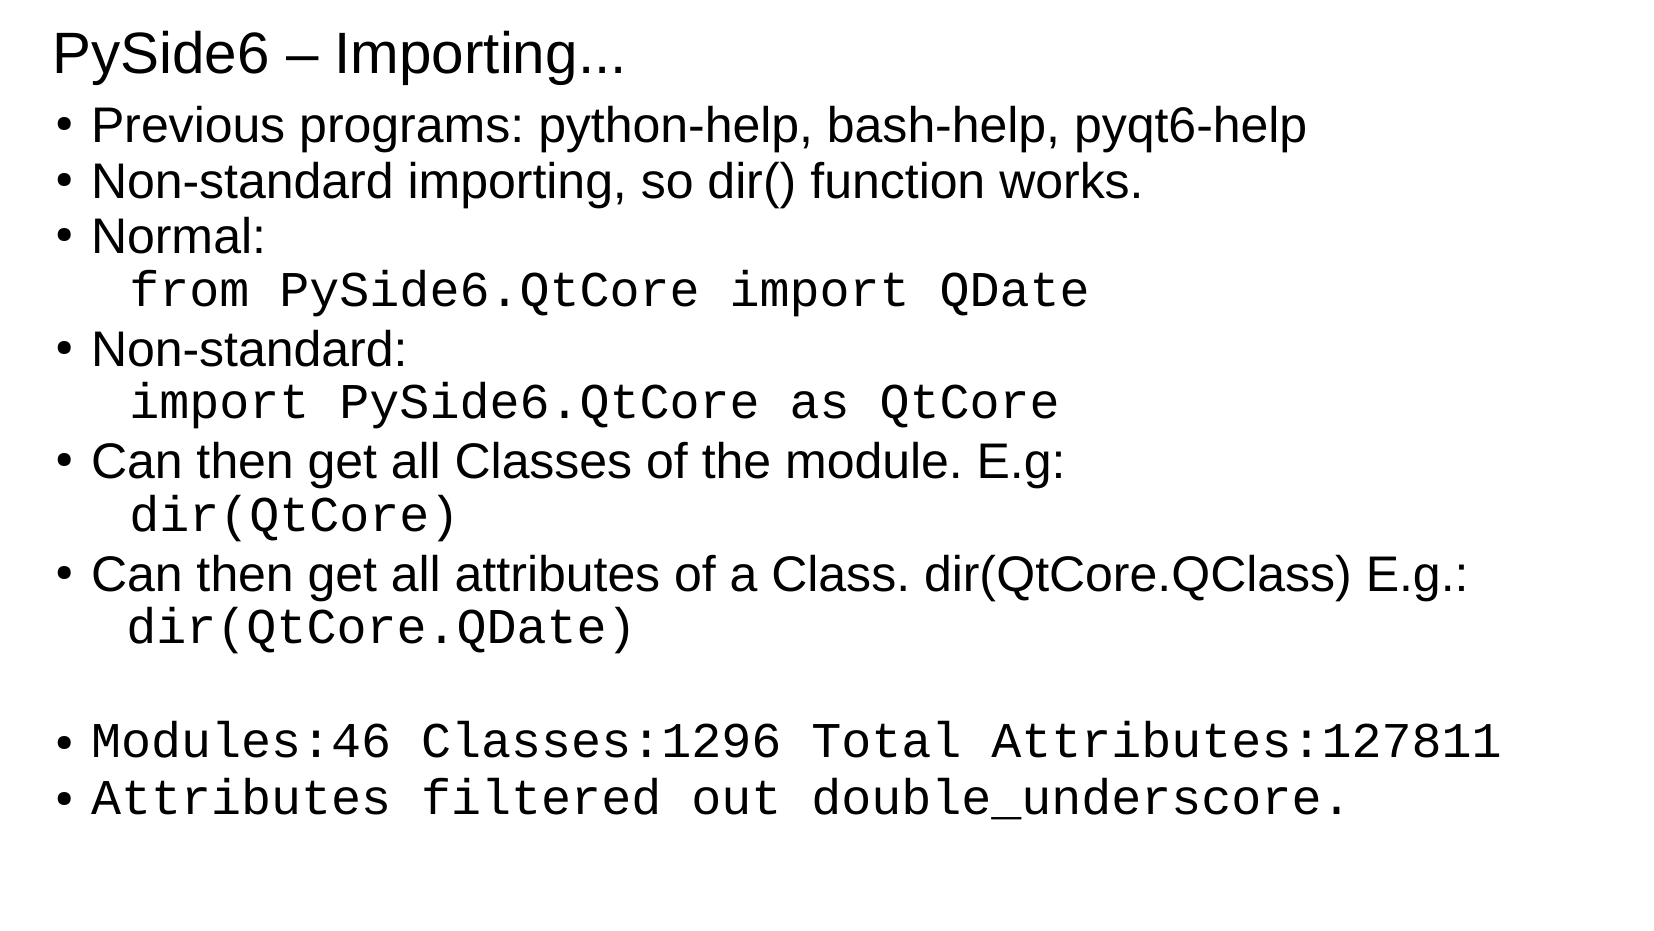

PySide6 – Importing...
Previous programs: python-help, bash-help, pyqt6-help
Non-standard importing, so dir() function works.
Normal:
	from PySide6.QtCore import QDate
Non-standard:
	import PySide6.QtCore as QtCore
Can then get all Classes of the module. E.g:
	dir(QtCore)
Can then get all attributes of a Class. dir(QtCore.QClass) E.g.:
dir(QtCore.QDate)
Modules:46 Classes:1296 Total Attributes:127811
Attributes filtered out double_underscore.